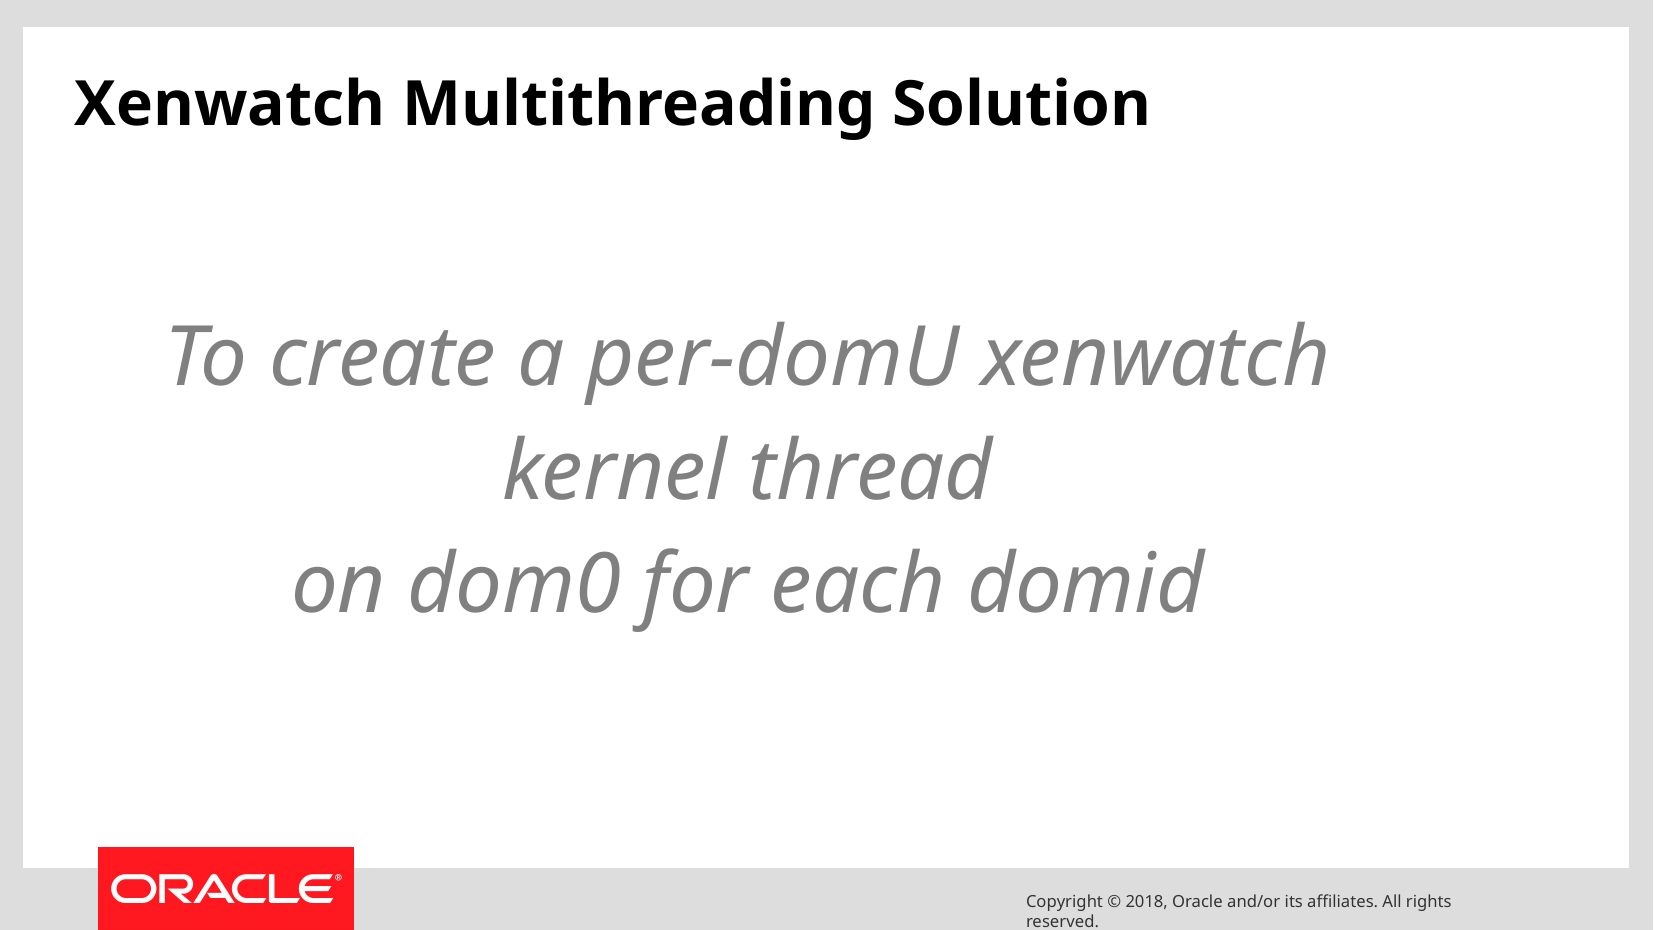

Xenwatch Multithreading Solution
To create a per-domU xenwatch
kernel thread
on dom0 for each domid
Copyright © 2018, Oracle and/or its affiliates. All rights reserved.